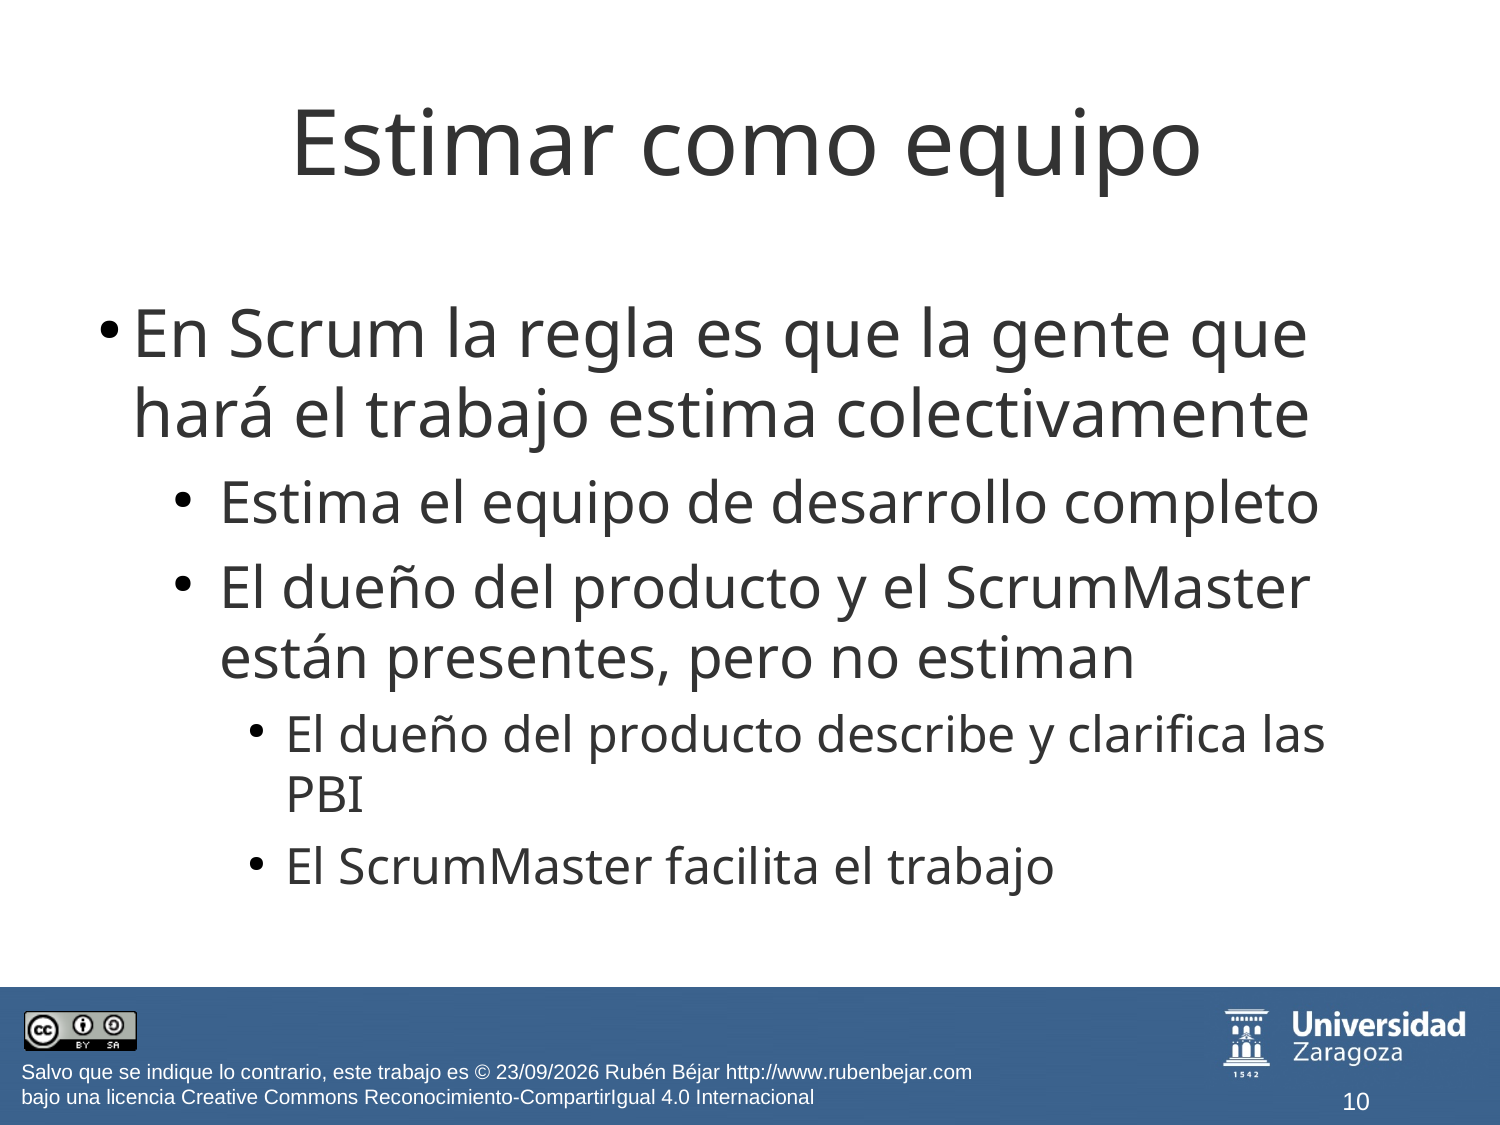

# Estimar como equipo
En Scrum la regla es que la gente que hará el trabajo estima colectivamente
Estima el equipo de desarrollo completo
El dueño del producto y el ScrumMaster están presentes, pero no estiman
El dueño del producto describe y clarifica las PBI
El ScrumMaster facilita el trabajo